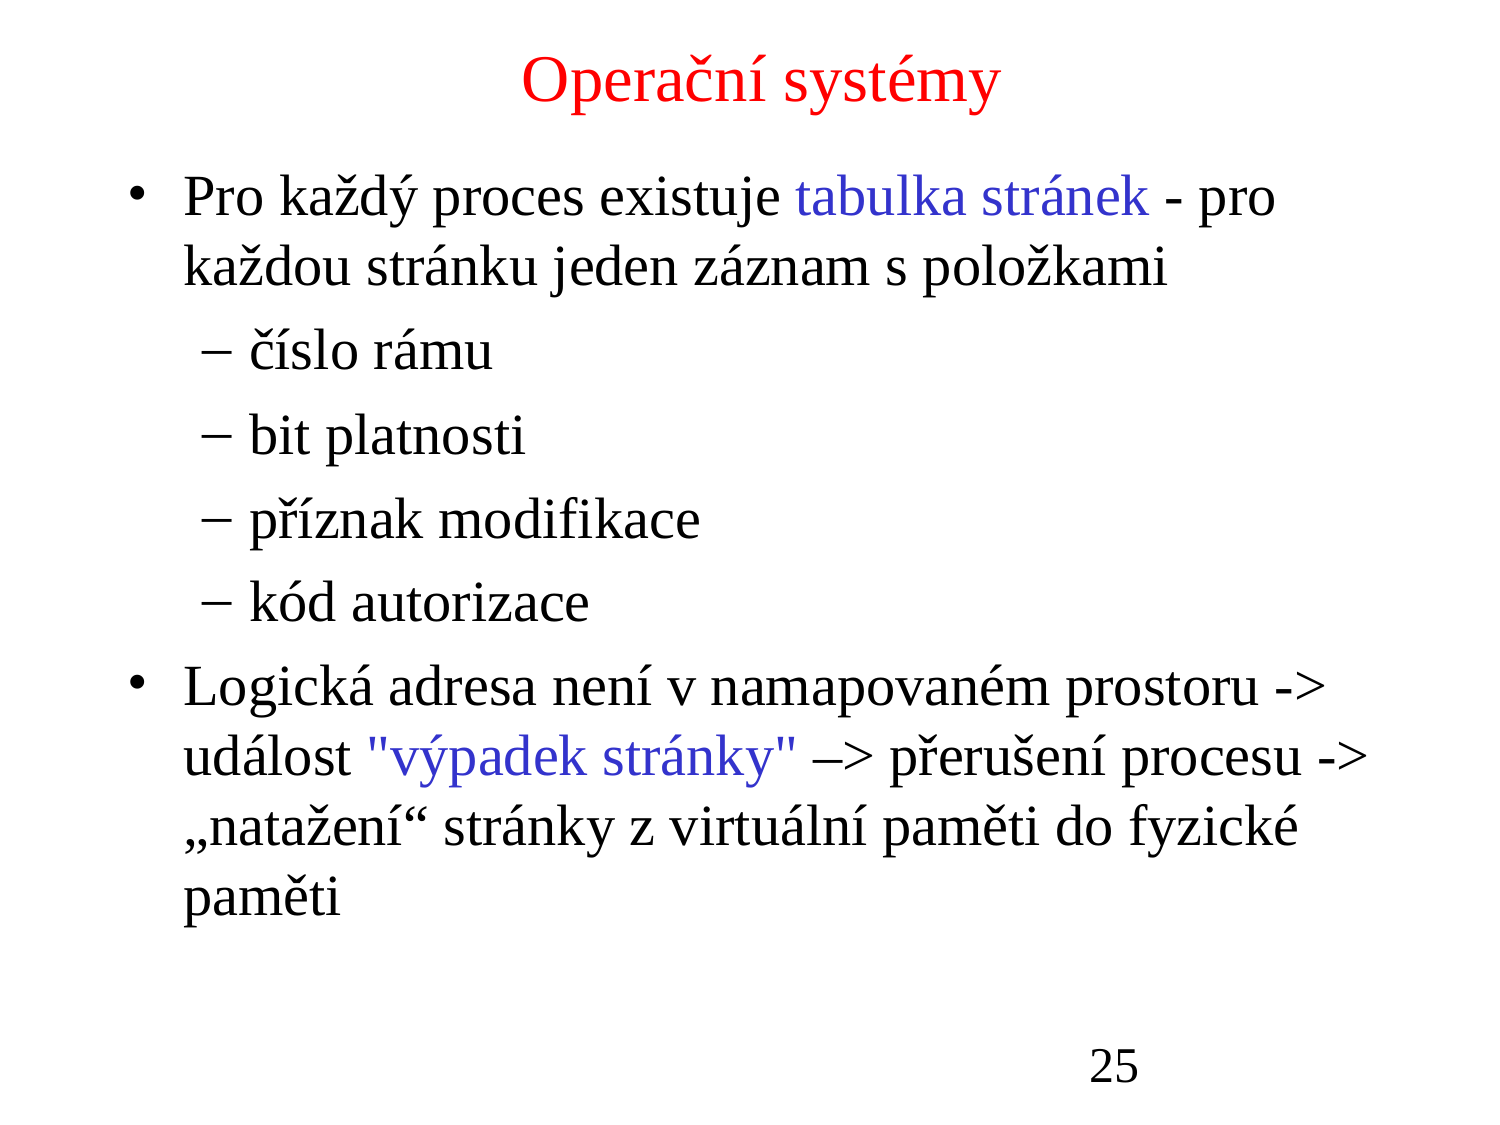

# Operační systémy
Pro každý proces existuje tabulka stránek - pro každou stránku jeden záznam s položkami
číslo rámu
bit platnosti
příznak modifikace
kód autorizace
Logická adresa není v namapovaném prostoru -> událost "výpadek stránky" –> přerušení procesu -> „natažení“ stránky z virtuální paměti do fyzické paměti
25